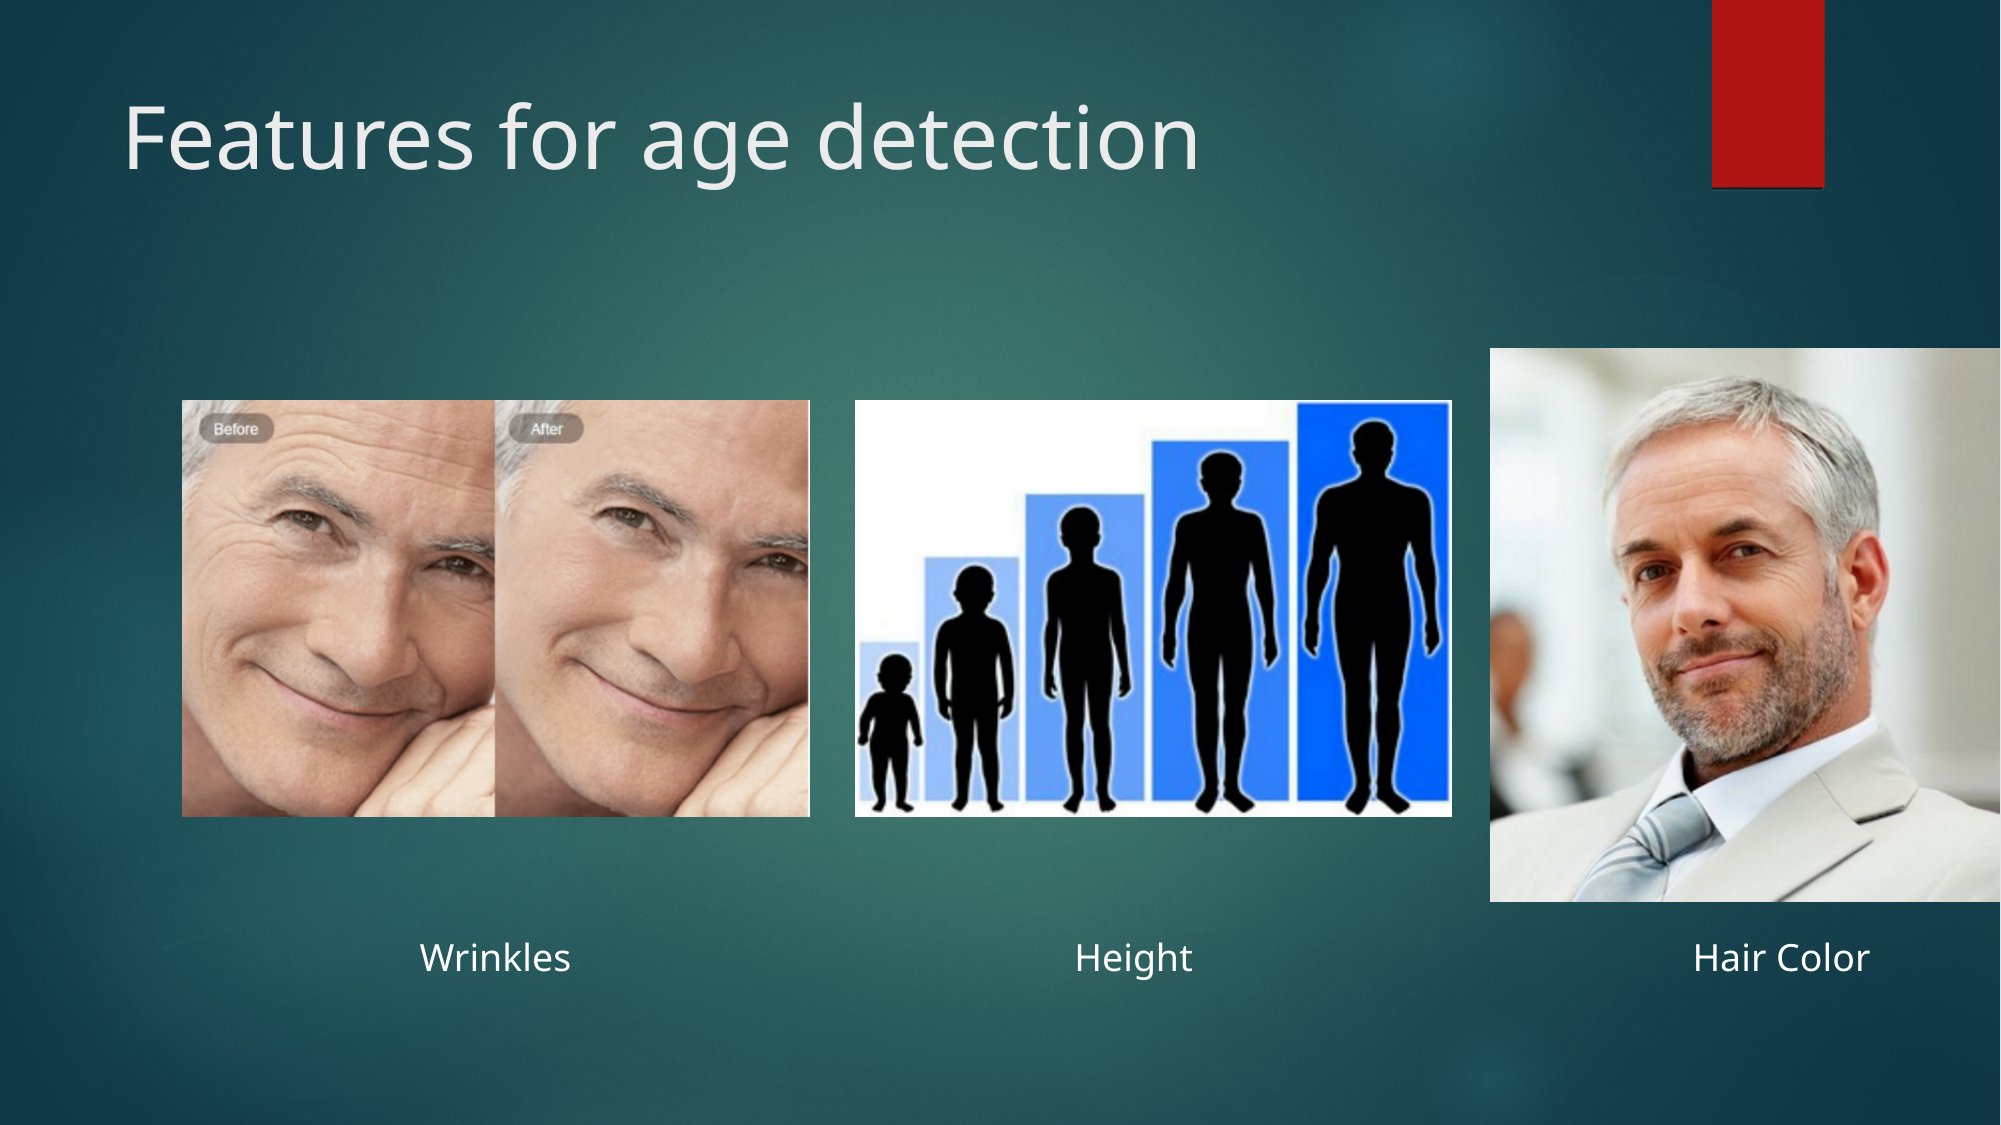

# Features for age detection
Wrinkles
Height
Hair Color